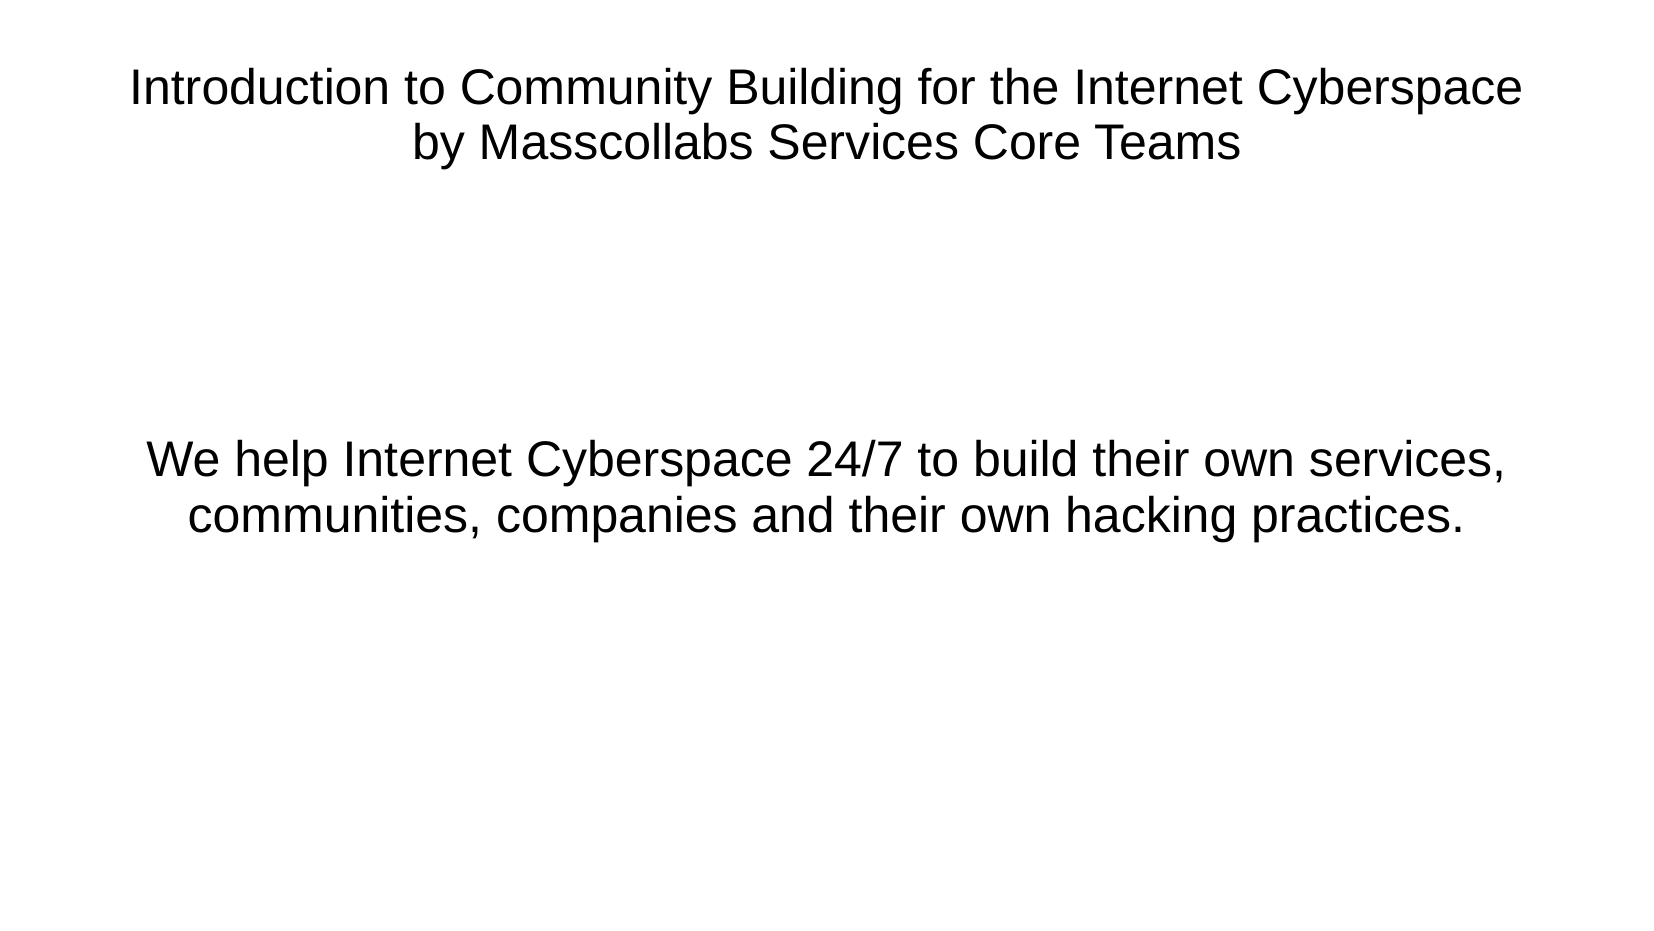

# Introduction to Community Building for the Internet Cyberspace by Masscollabs Services Core Teams
We help Internet Cyberspace 24/7 to build their own services, communities, companies and their own hacking practices.